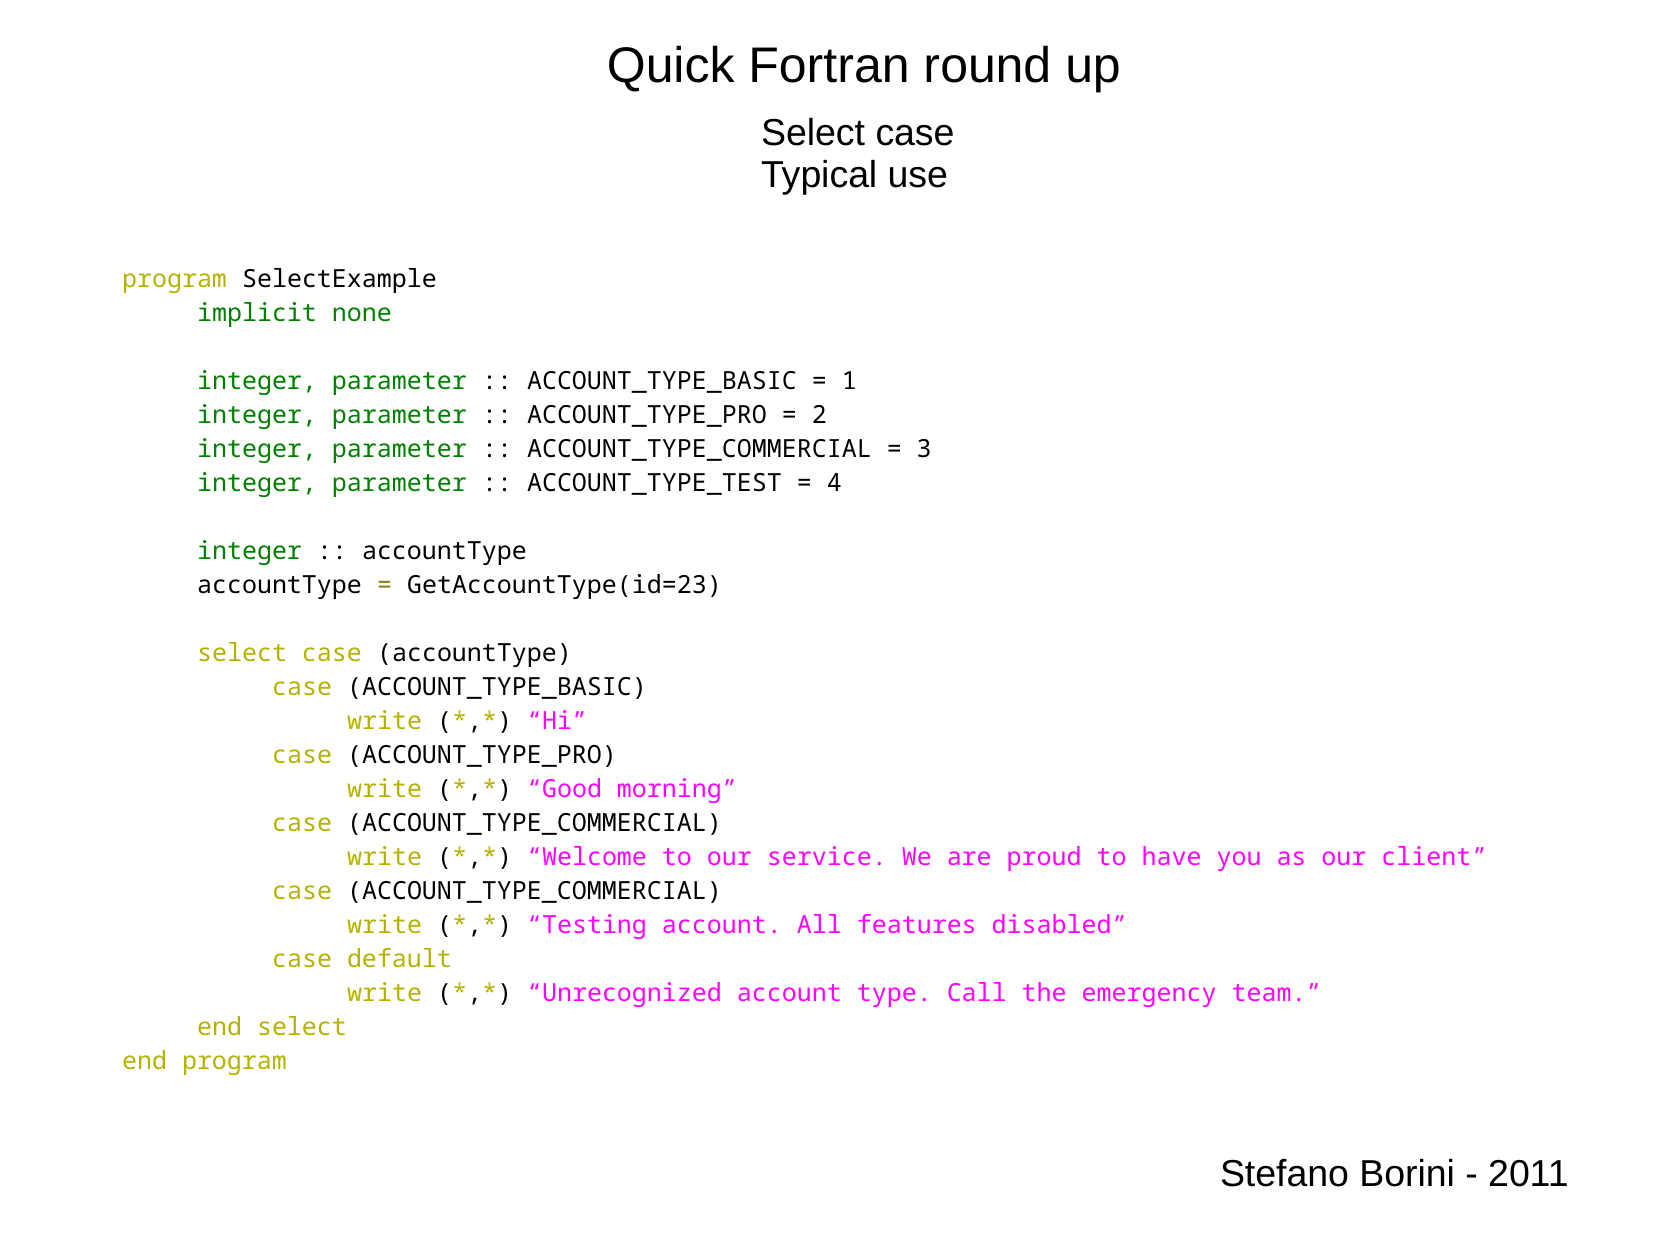

Select case
Typical use
program SelectExample
	implicit none
	integer, parameter :: ACCOUNT_TYPE_BASIC = 1
	integer, parameter :: ACCOUNT_TYPE_PRO = 2
	integer, parameter :: ACCOUNT_TYPE_COMMERCIAL = 3
	integer, parameter :: ACCOUNT_TYPE_TEST = 4
	integer :: accountType
	accountType = GetAccountType(id=23)
 select case (accountType)
		case (ACCOUNT_TYPE_BASIC)
			write (*,*) “Hi”
		case (ACCOUNT_TYPE_PRO)
			write (*,*) “Good morning”
		case (ACCOUNT_TYPE_COMMERCIAL)
			write (*,*) “Welcome to our service. We are proud to have you as our client”
		case (ACCOUNT_TYPE_COMMERCIAL)
			write (*,*) “Testing account. All features disabled”
		case default
			write (*,*) “Unrecognized account type. Call the emergency team.”
	end select
end program